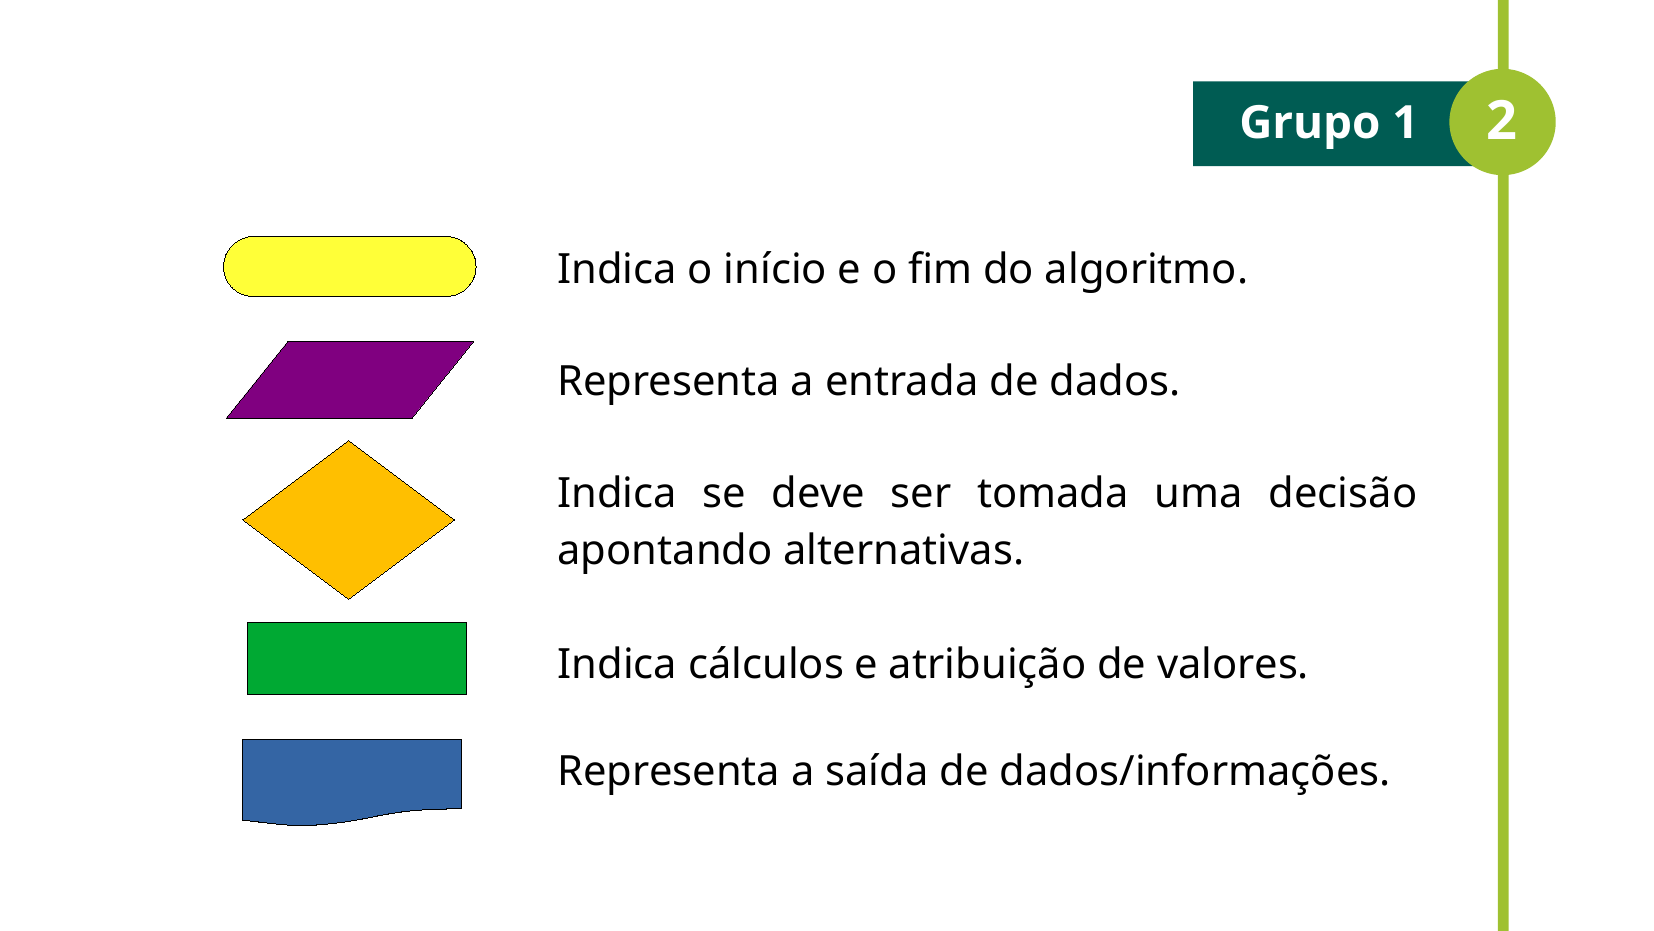

2
Grupo 1
Indica o início e o fim do algoritmo.
Representa a entrada de dados.
Indica se deve ser tomada uma decisão apontando alternativas.
Indica cálculos e atribuição de valores.
Representa a saída de dados/informações.